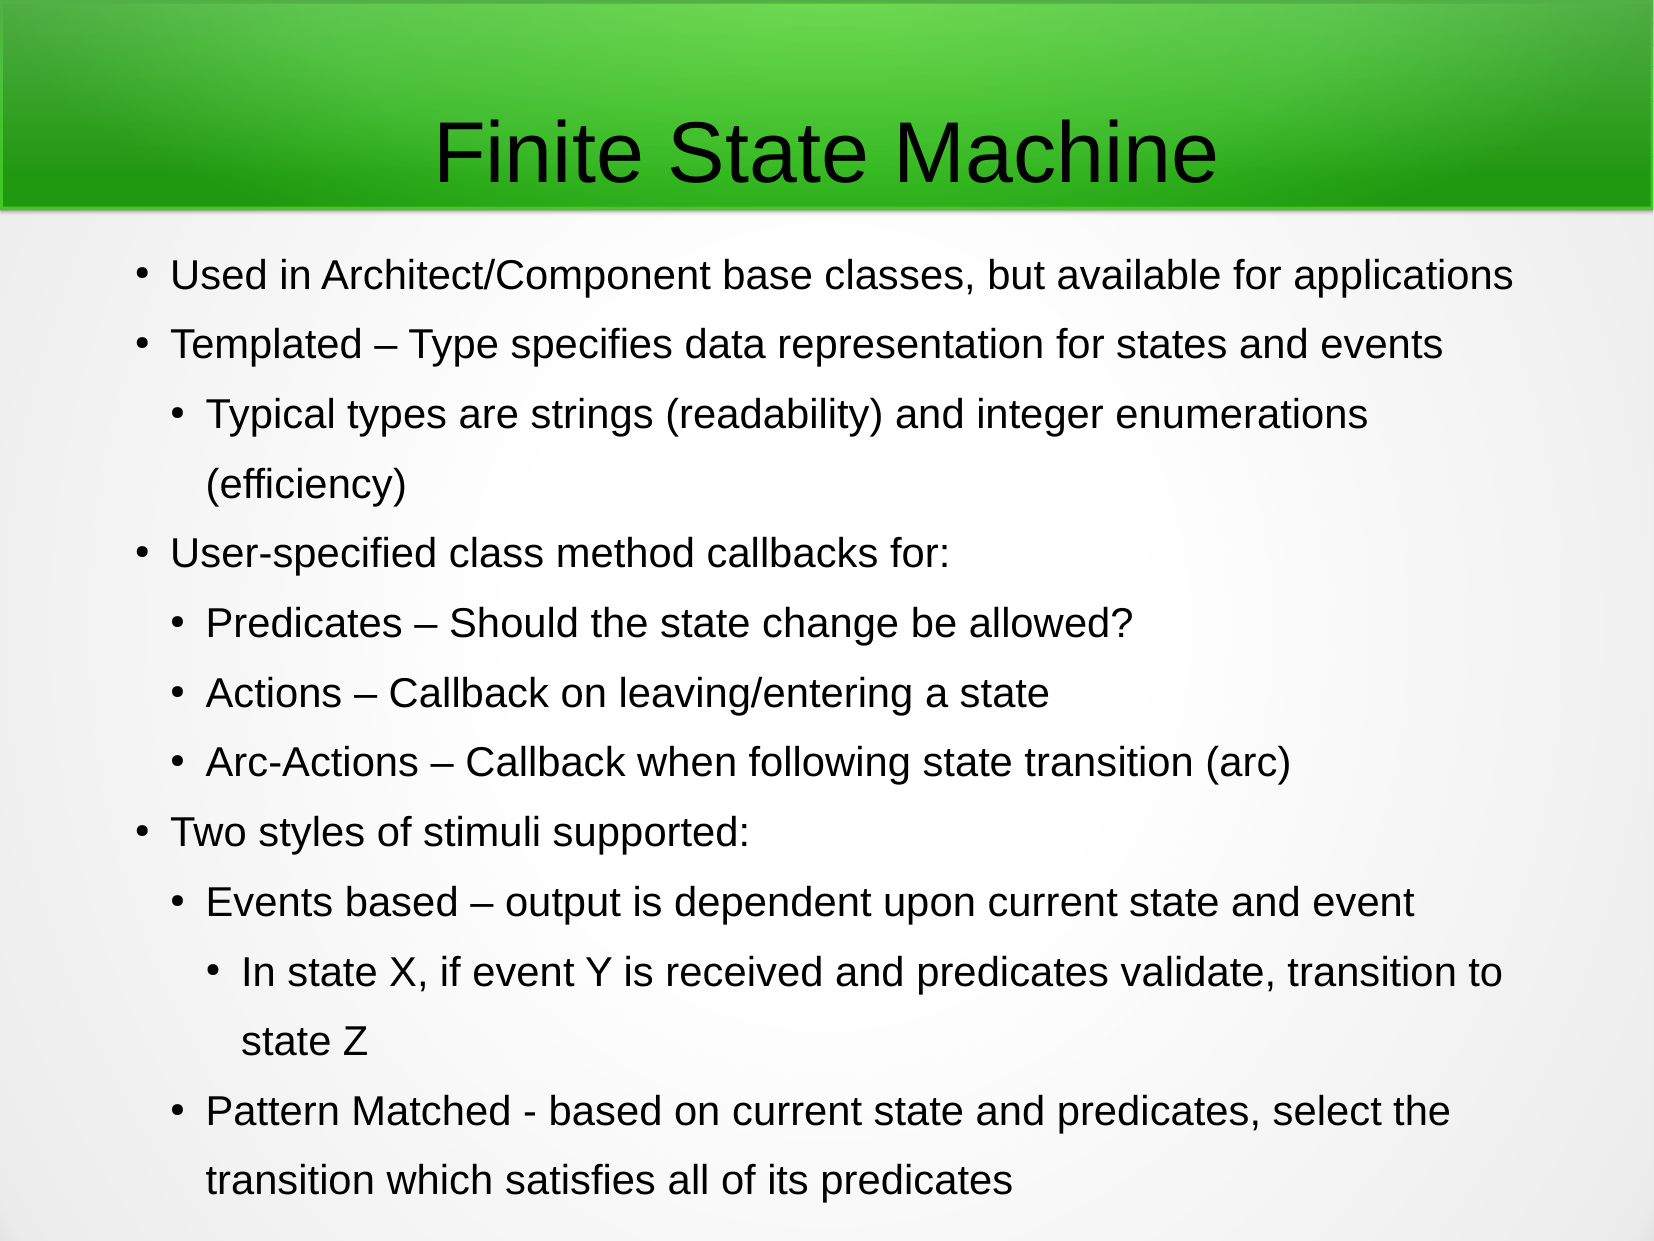

# Finite State Machine
Used in Architect/Component base classes, but available for applications
Templated – Type specifies data representation for states and events
Typical types are strings (readability) and integer enumerations (efficiency)
User-specified class method callbacks for:
Predicates – Should the state change be allowed?
Actions – Callback on leaving/entering a state
Arc-Actions – Callback when following state transition (arc)
Two styles of stimuli supported:
Events based – output is dependent upon current state and event
In state X, if event Y is received and predicates validate, transition to state Z
Pattern Matched - based on current state and predicates, select the transition which satisfies all of its predicates